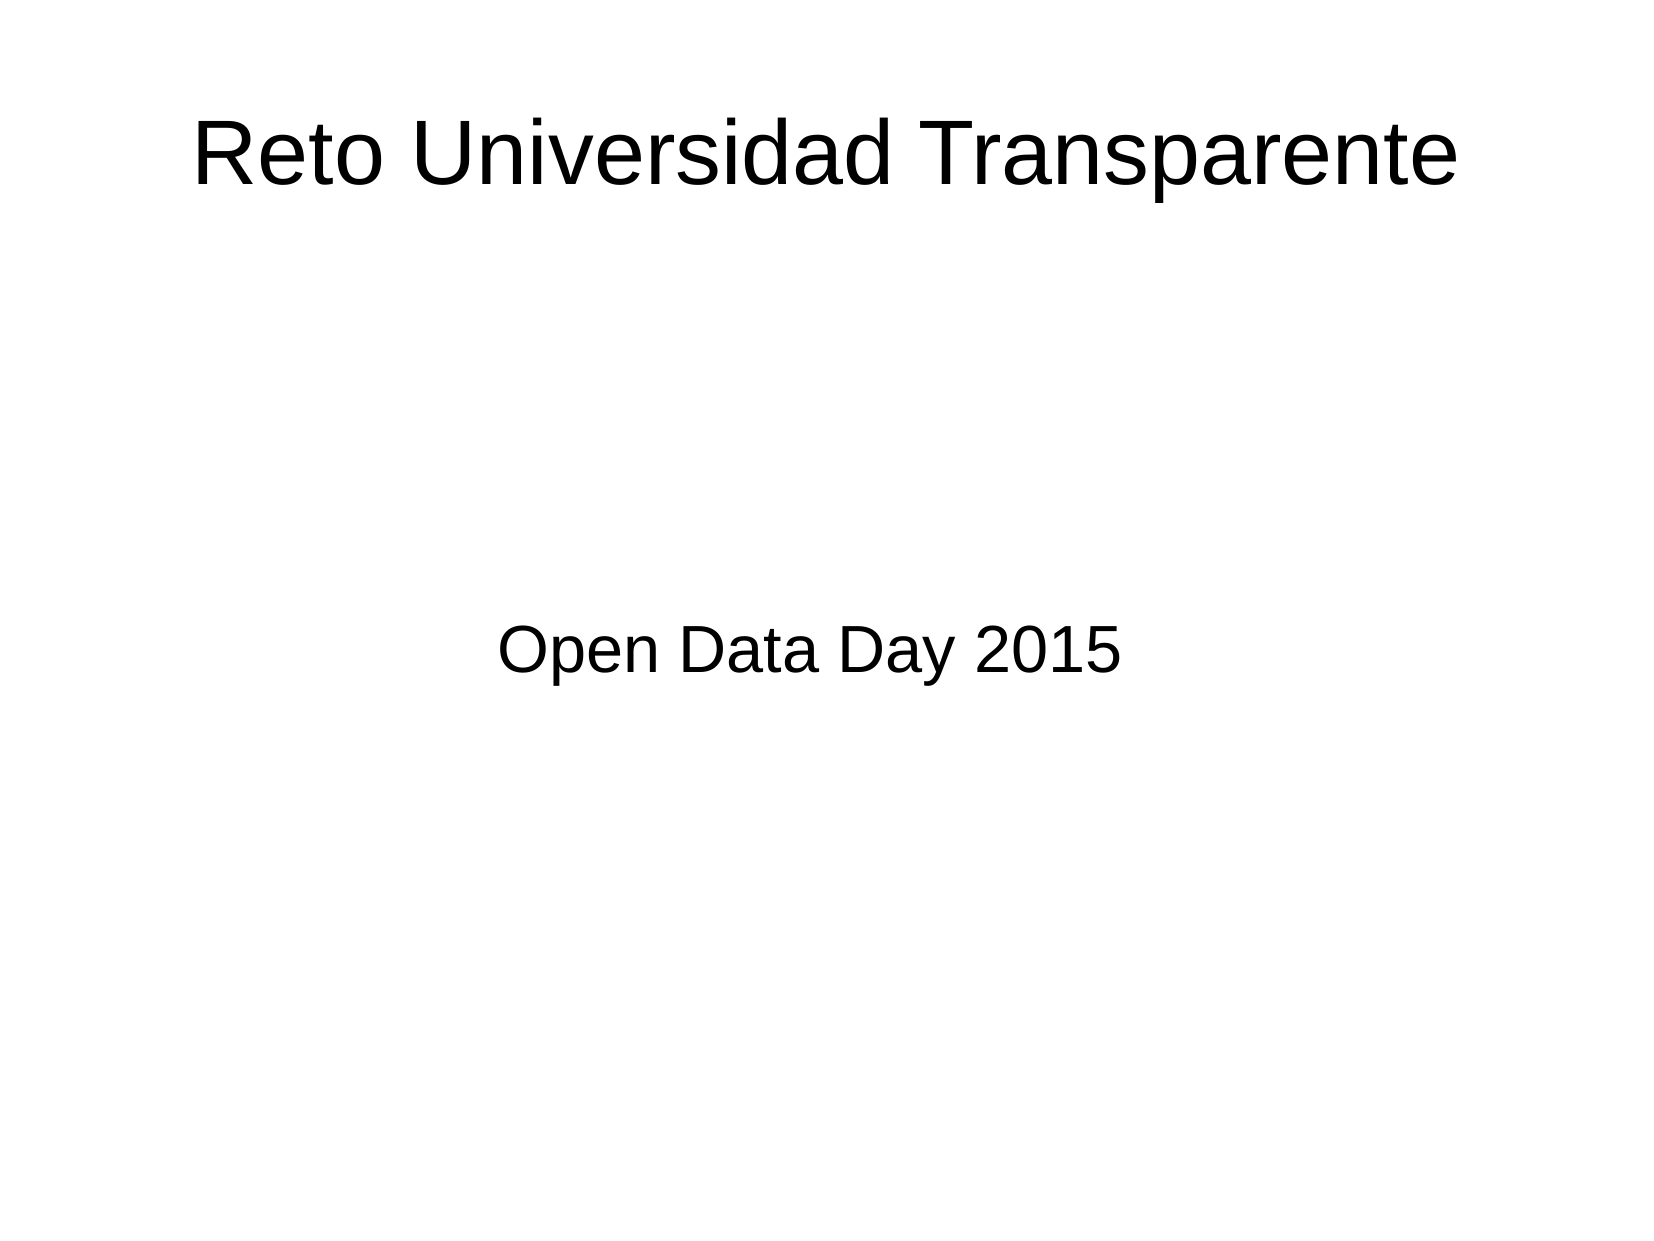

# Reto Universidad Transparente
Open Data Day 2015